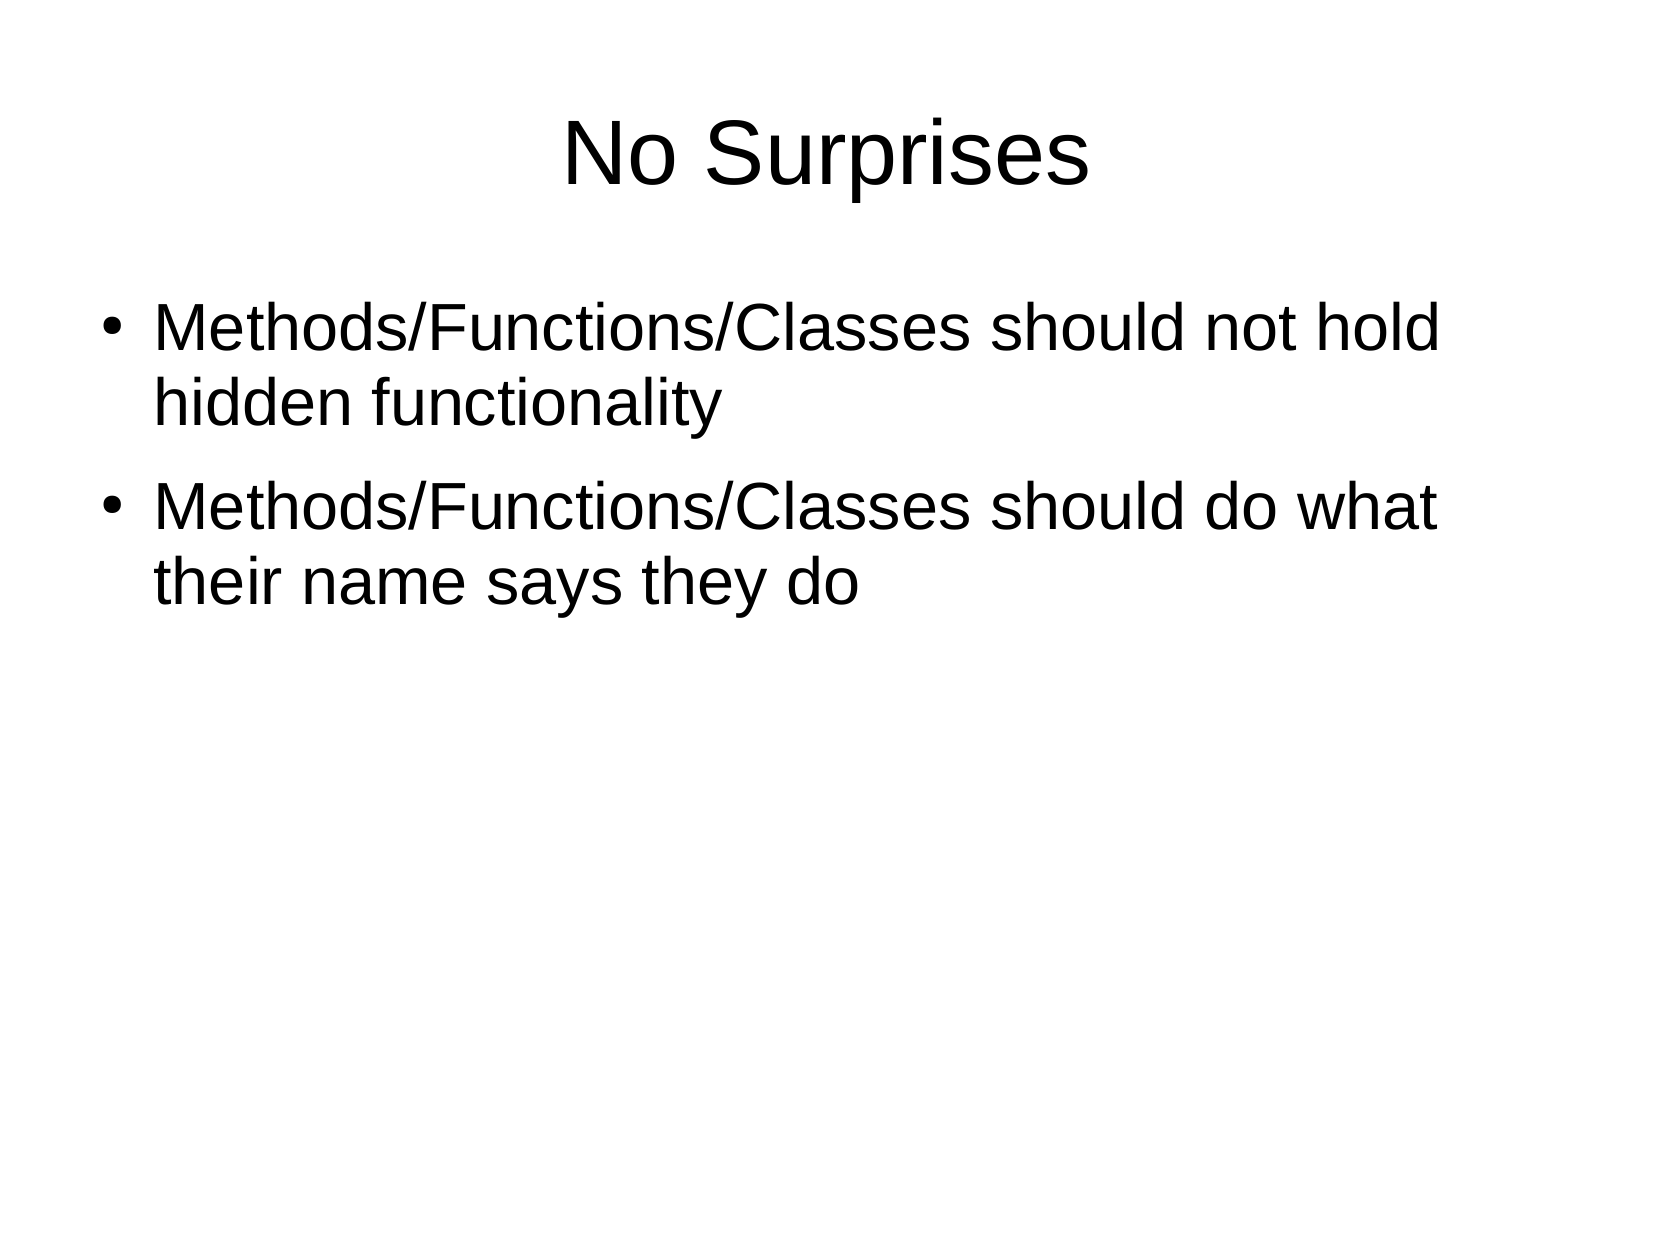

# No Surprises
Methods/Functions/Classes should not hold hidden functionality
Methods/Functions/Classes should do what their name says they do